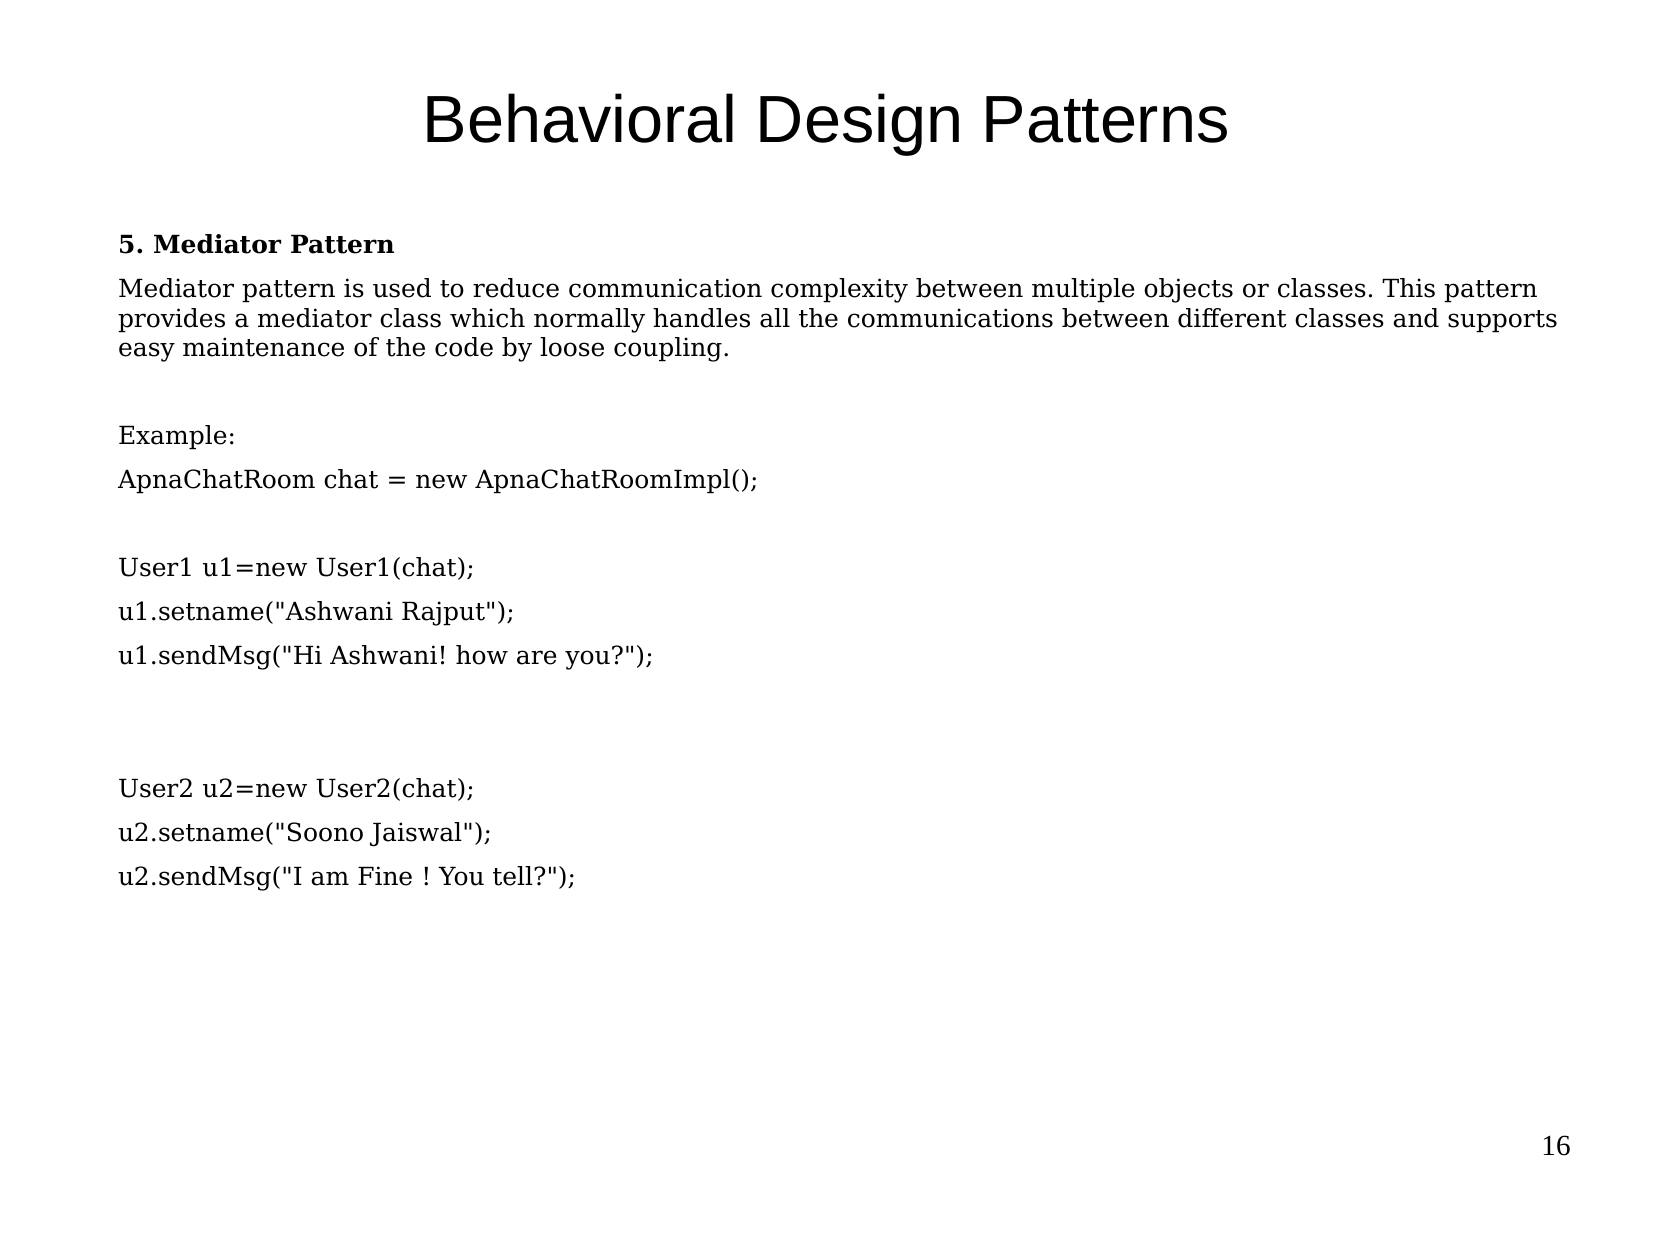

# Behavioral Design Patterns
5. Mediator Pattern
Mediator pattern is used to reduce communication complexity between multiple objects or classes. This pattern provides a mediator class which normally handles all the communications between different classes and supports easy maintenance of the code by loose coupling.
Example:
ApnaChatRoom chat = new ApnaChatRoomImpl();
User1 u1=new User1(chat);
u1.setname("Ashwani Rajput");
u1.sendMsg("Hi Ashwani! how are you?");
User2 u2=new User2(chat);
u2.setname("Soono Jaiswal");
u2.sendMsg("I am Fine ! You tell?");
16